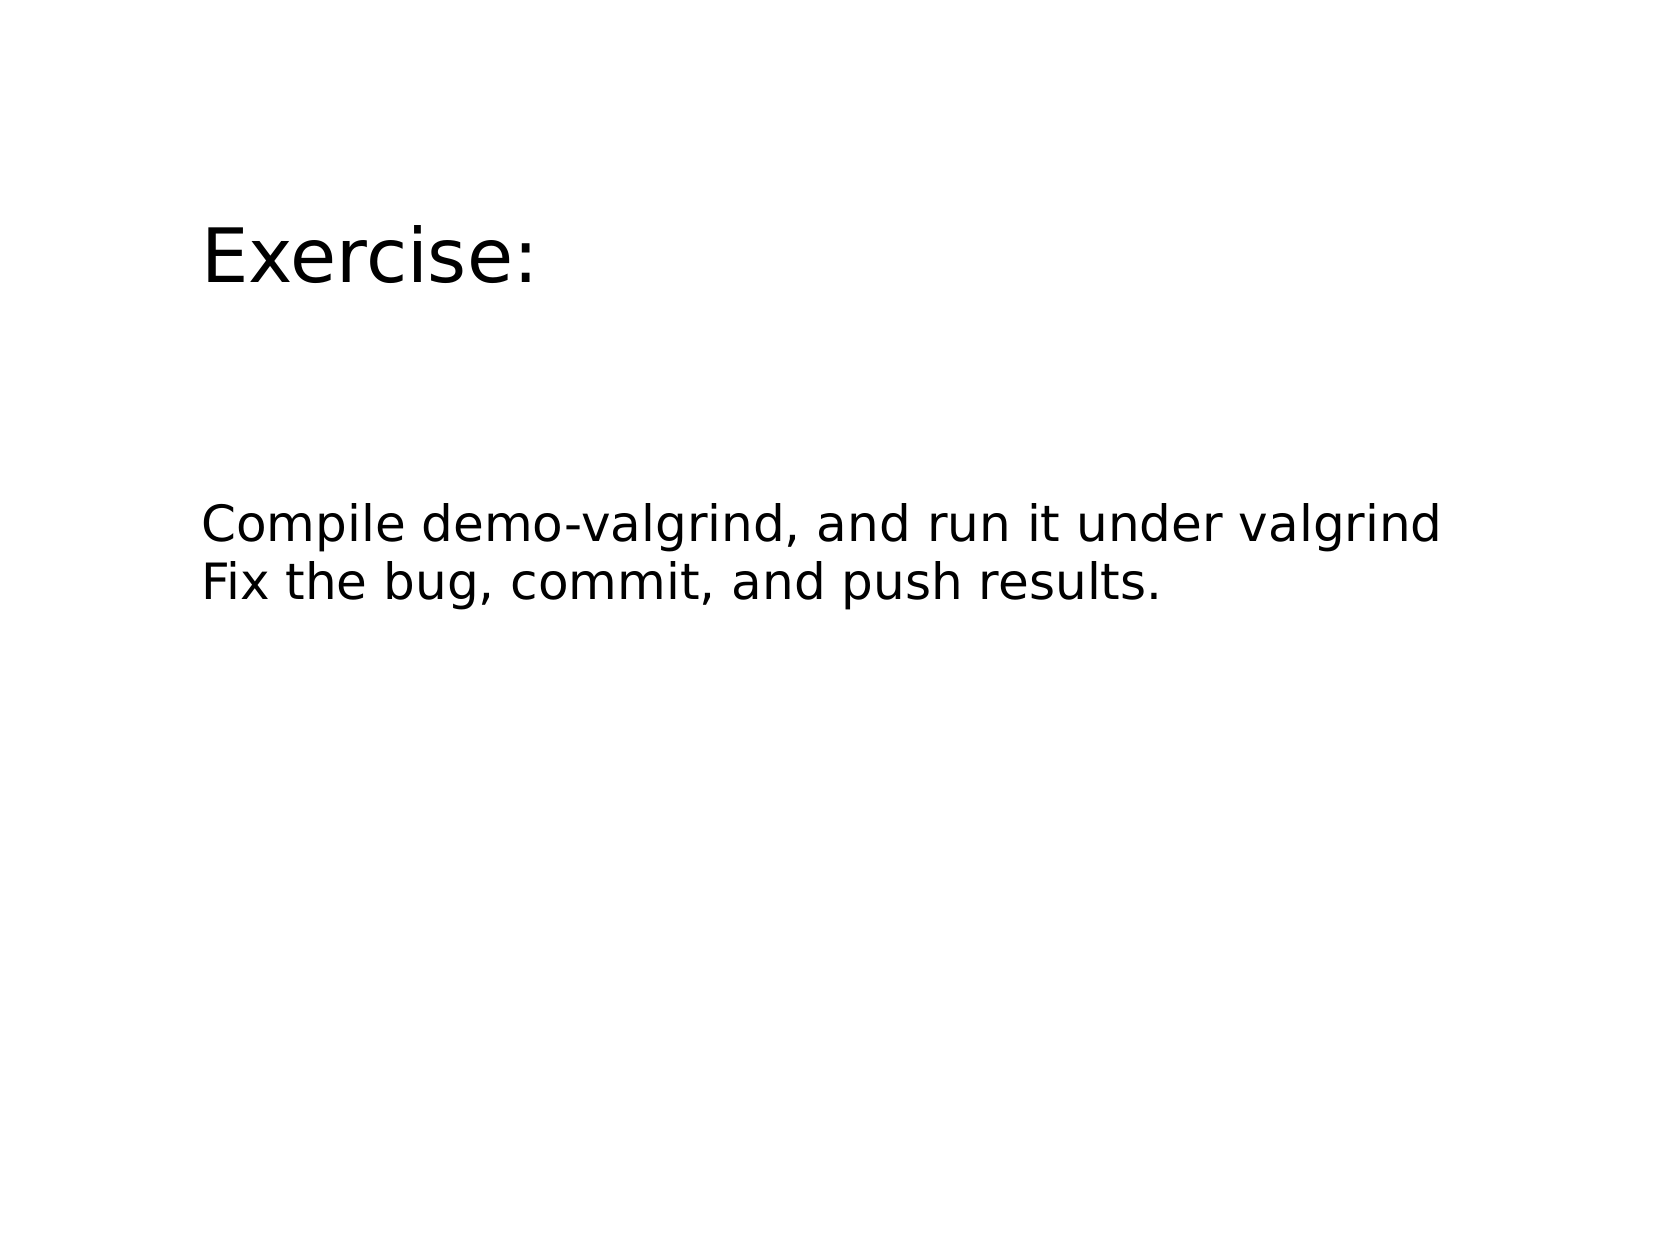

Exercise:
Compile demo-valgrind, and run it under valgrind
Fix the bug, commit, and push results.